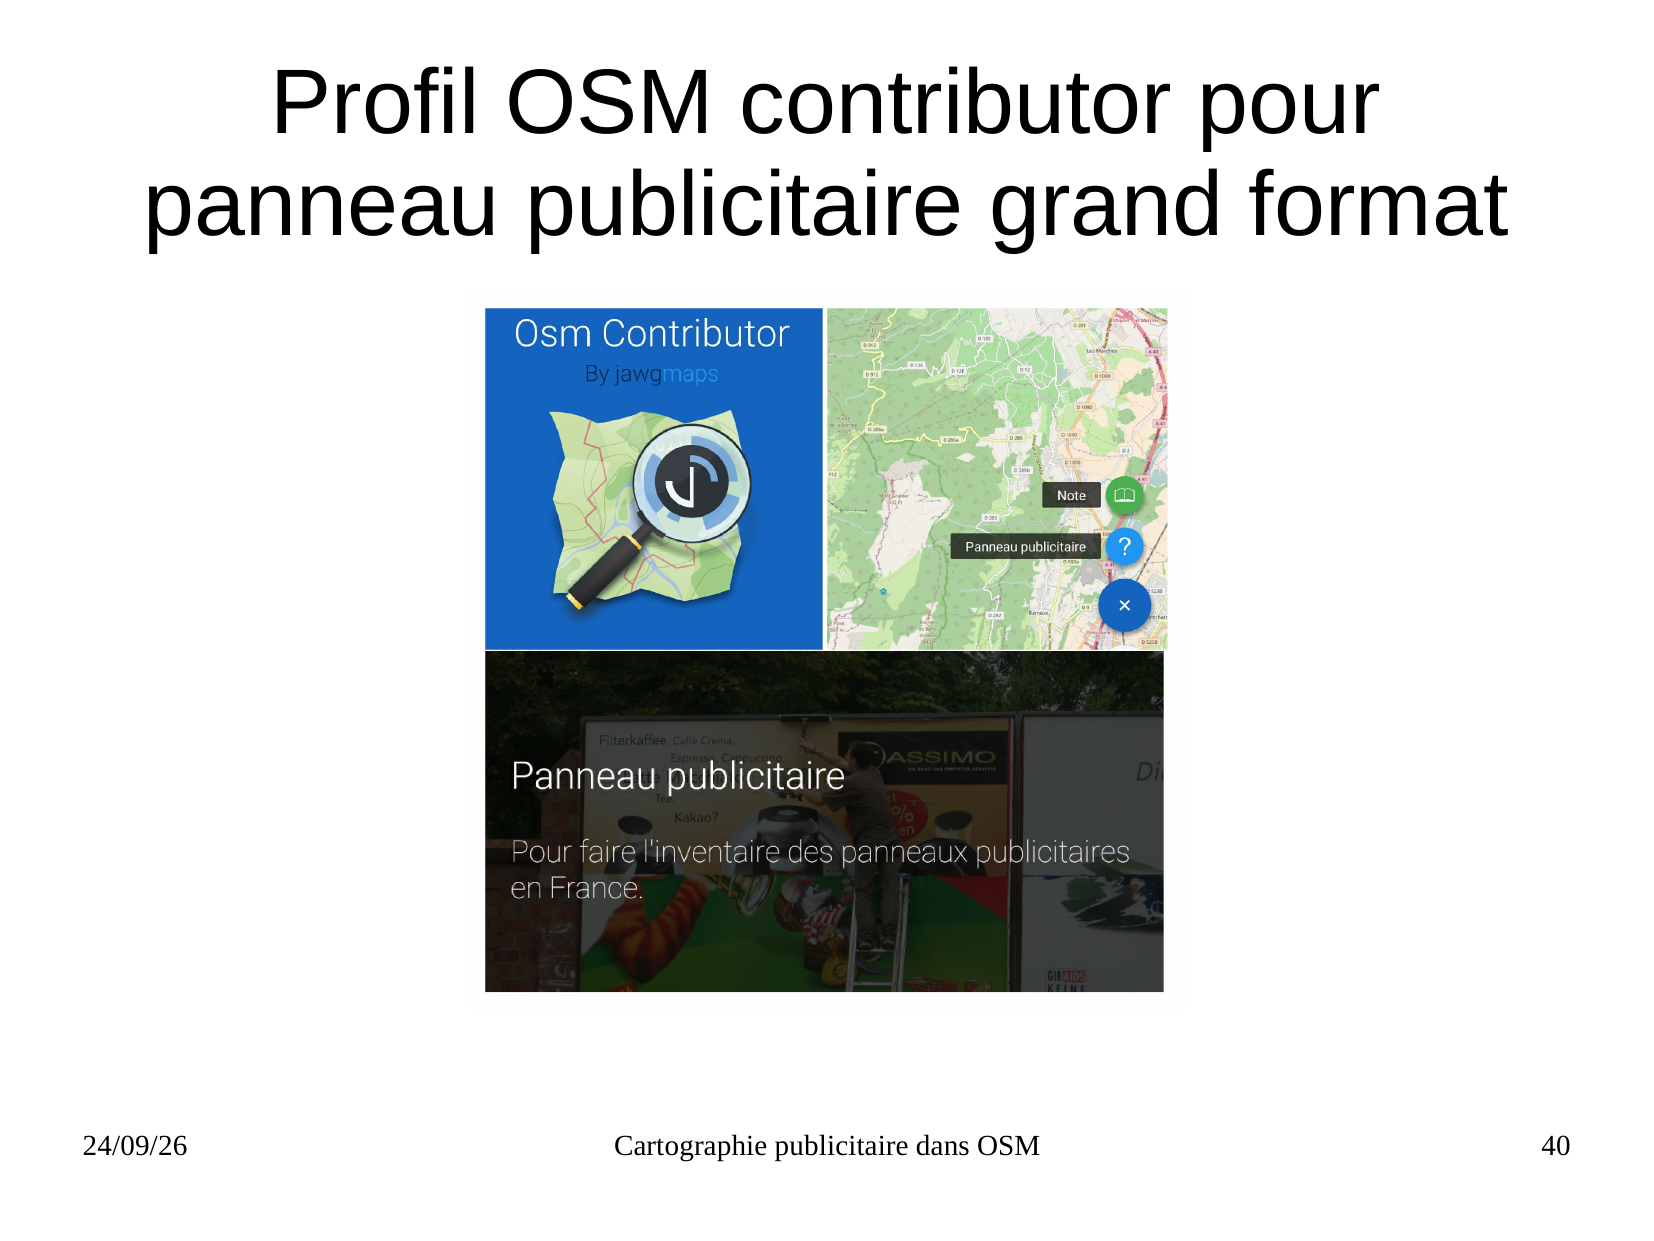

# Profil OSM contributor pour panneau publicitaire grand format
Cartographie publicitaire dans OSM
40